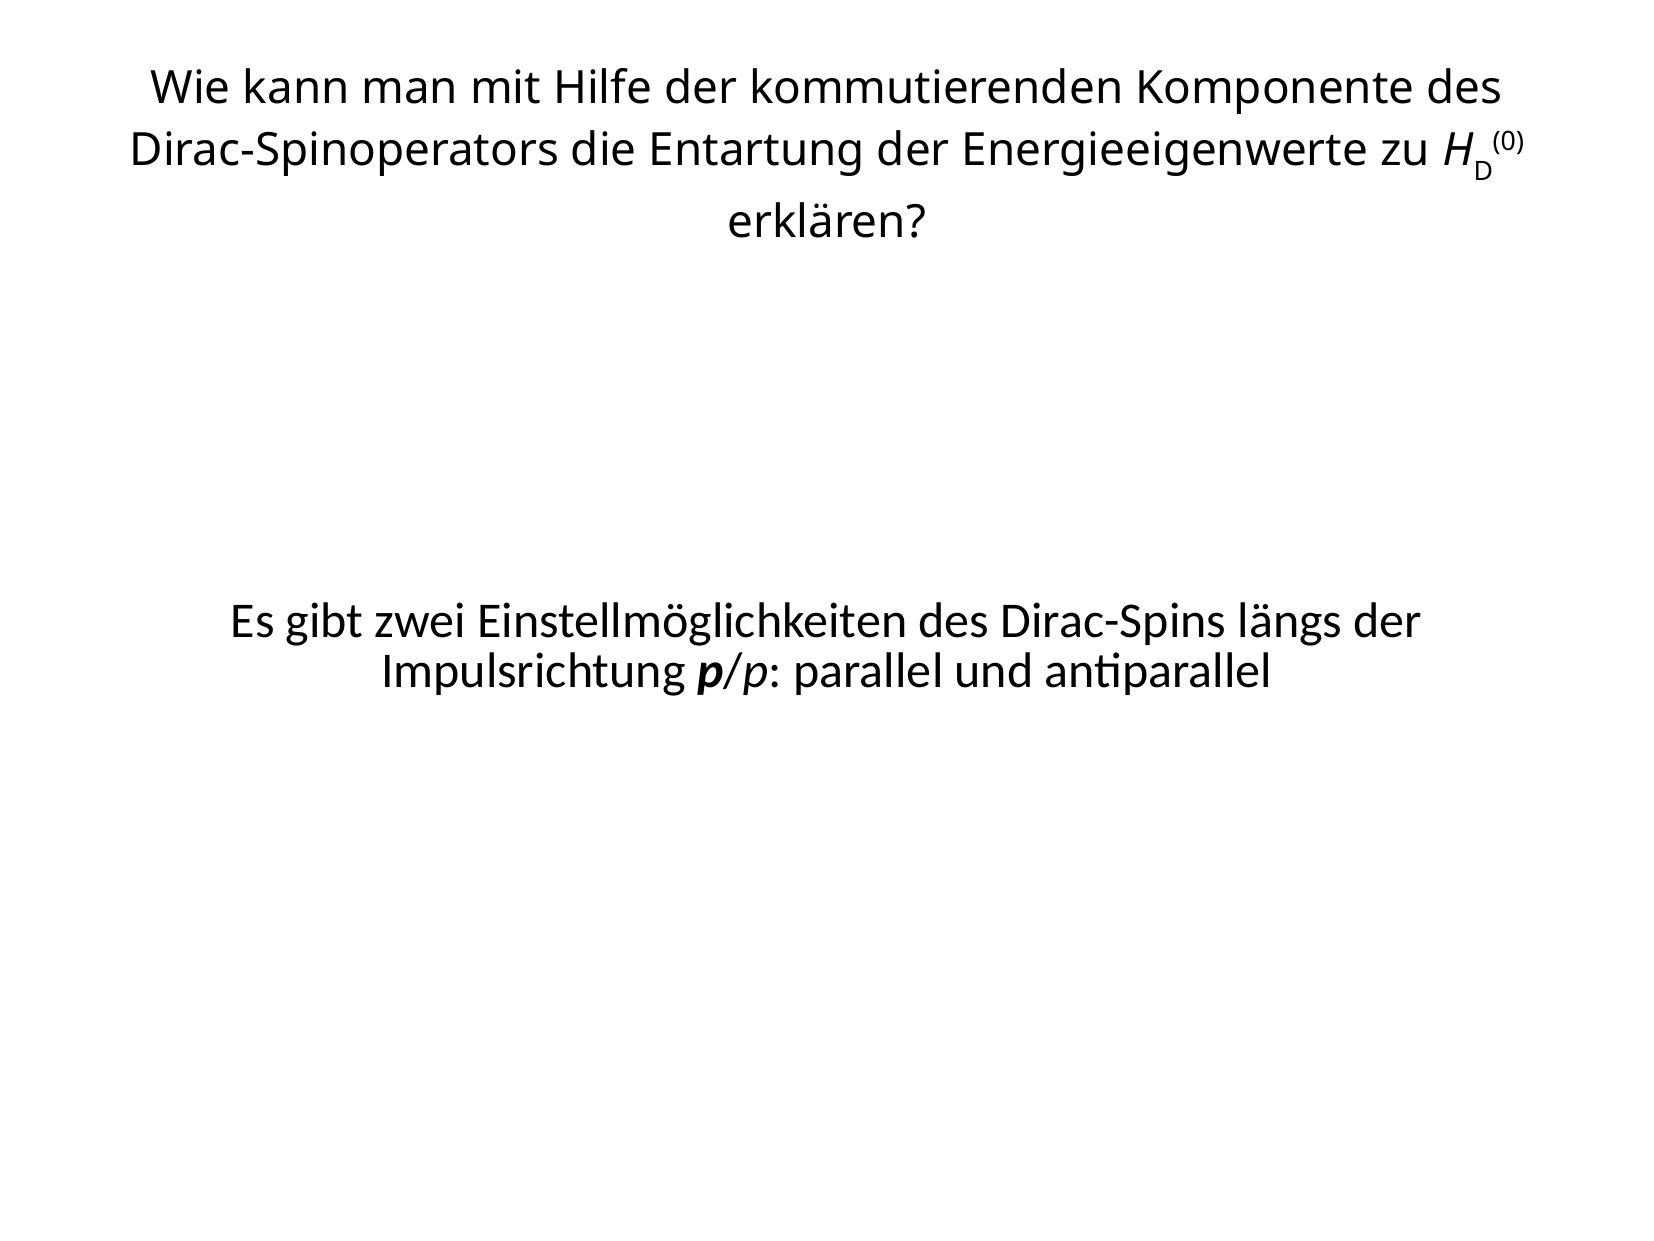

# Wie kann man mit Hilfe der kommutierenden Komponente des Dirac-Spinoperators die Entartung der Energieeigenwerte zu HD(0) erklären?
Es gibt zwei Einstellmöglichkeiten des Dirac-Spins längs der Impulsrichtung p/p: parallel und antiparallel